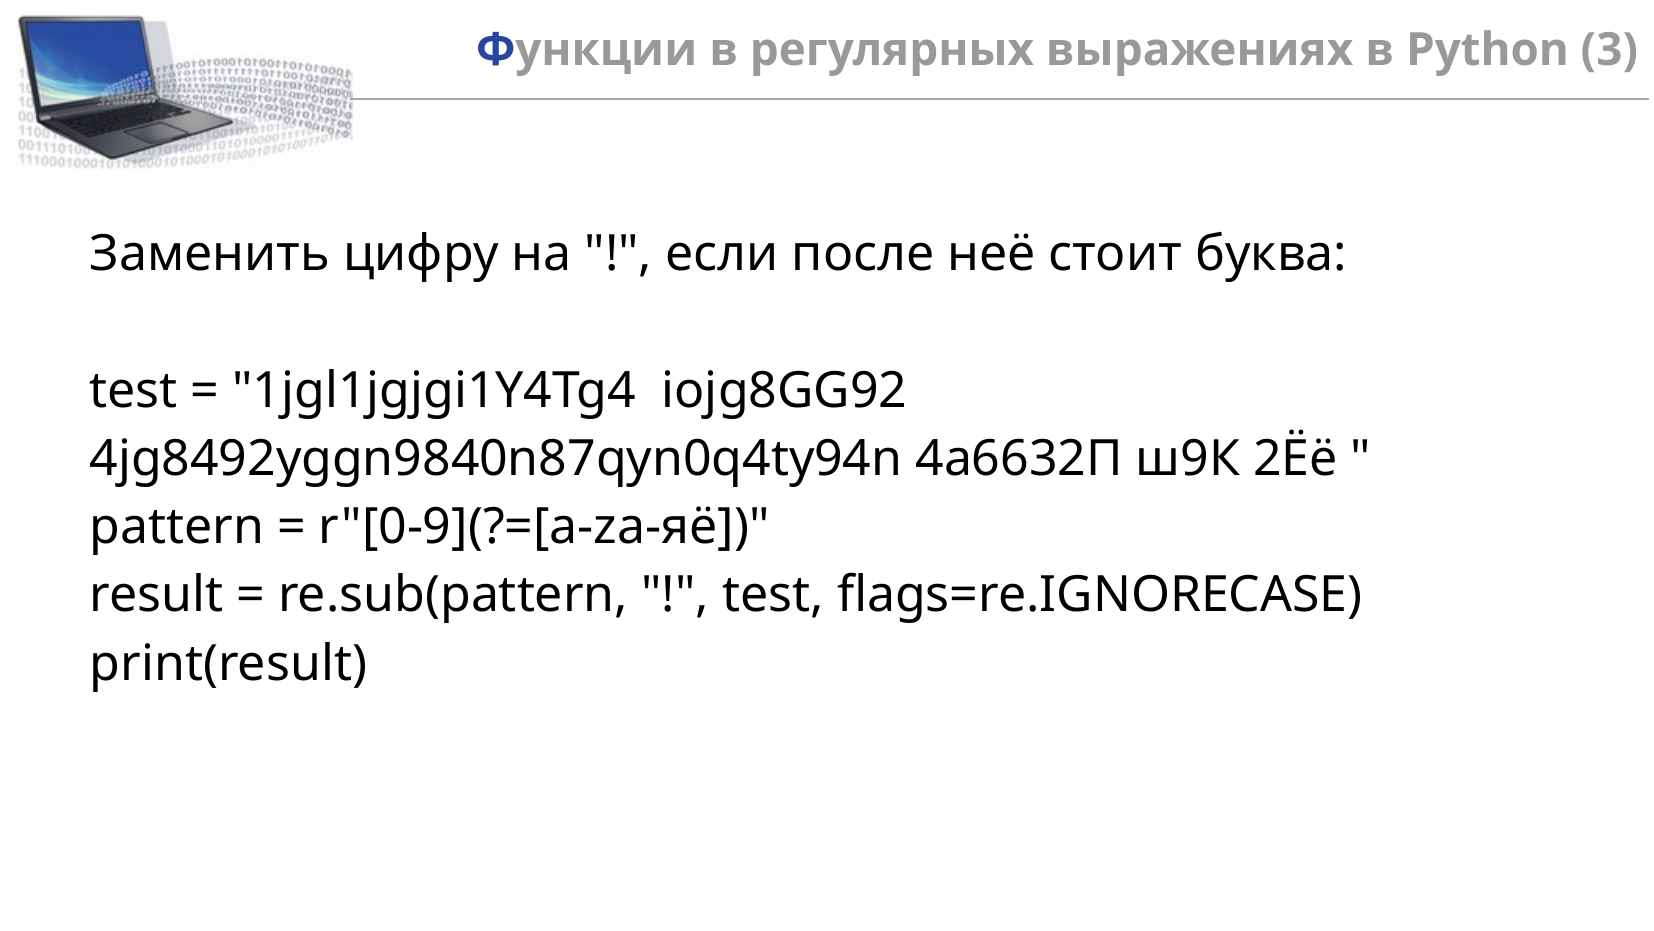

# Функции в регулярных выражениях в Python (3)
Заменить цифру на "!", если после неё стоит буква:
test = "1jgl1jgjgi1Y4Tg4 iojg8GG92 4jg8492yggn9840n87qyn0q4ty94n 4а6632П ш9К 2Ёё "
pattern = r"[0-9](?=[a-zа-яё])"
result = re.sub(pattern, "!", test, flags=re.IGNORECASE)
print(result)